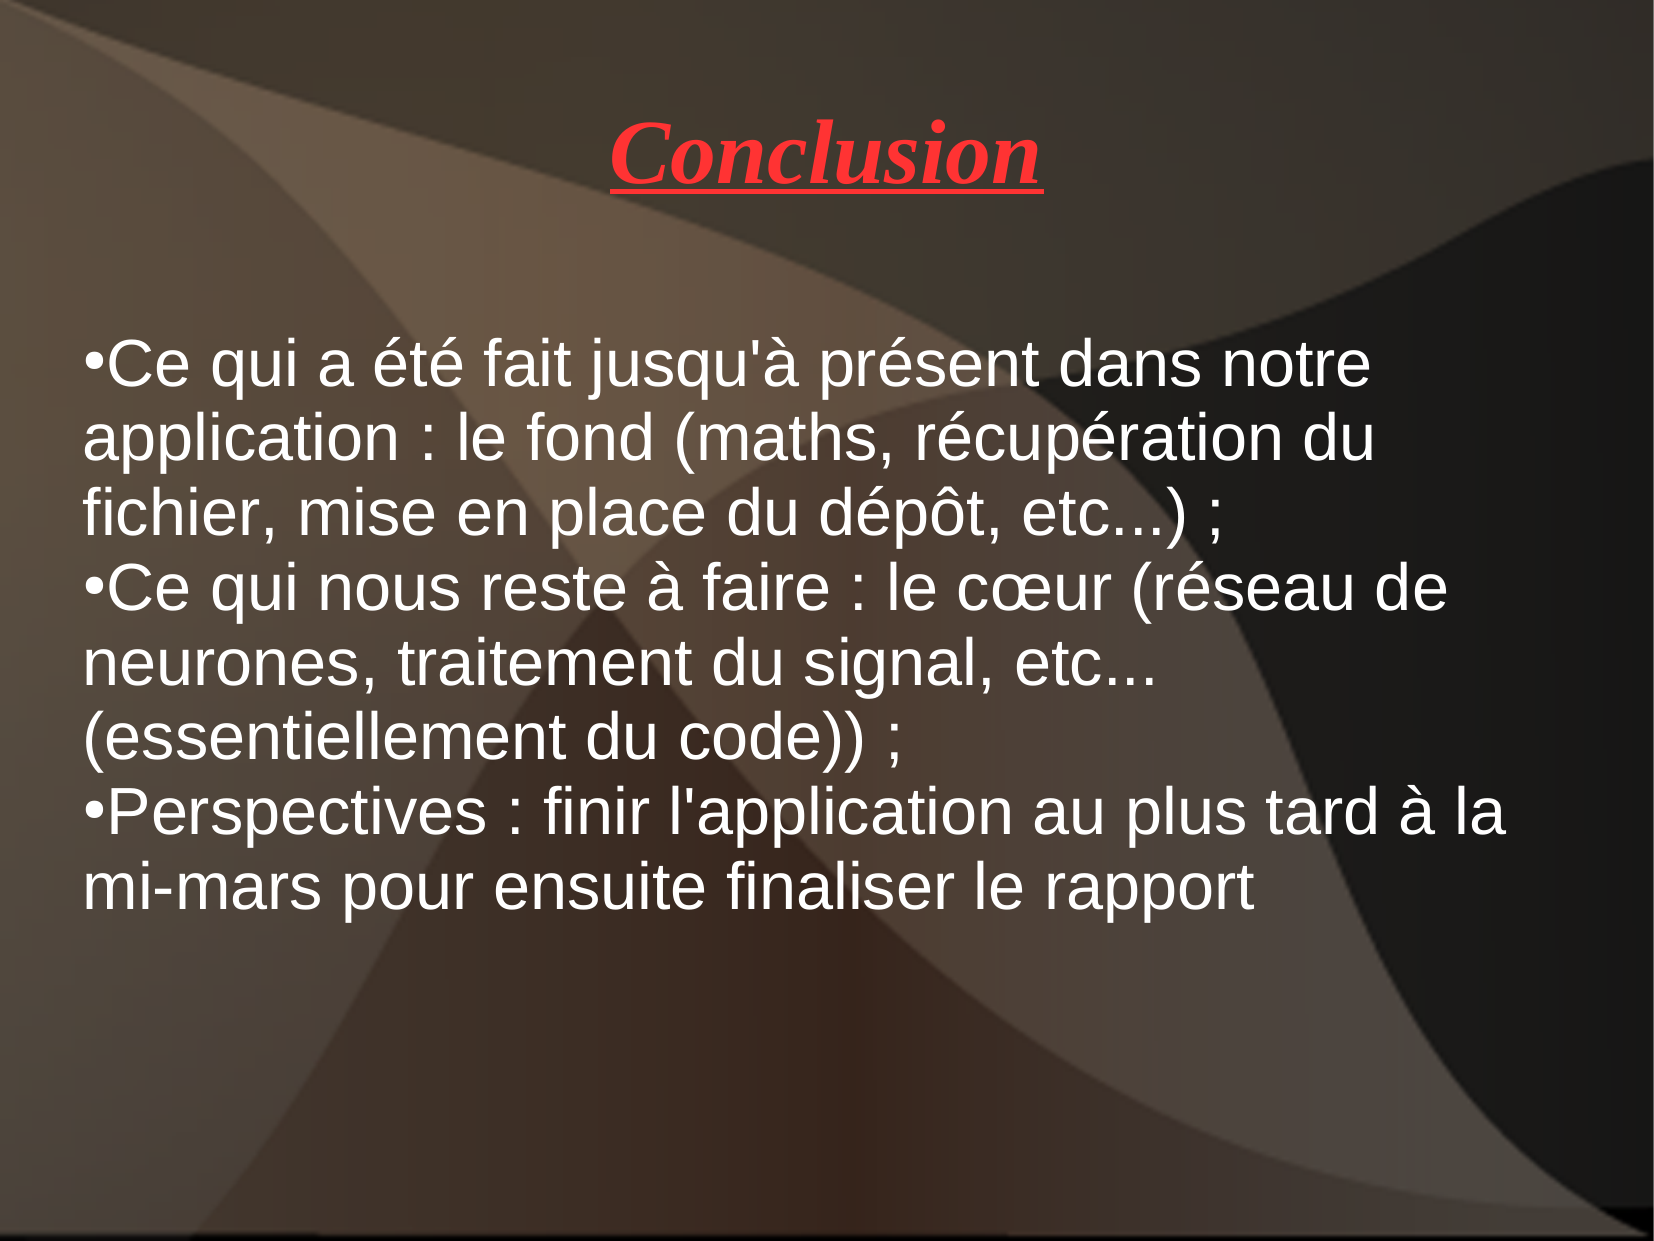

# Conclusion
Ce qui a été fait jusqu'à présent dans notre application : le fond (maths, récupération du fichier, mise en place du dépôt, etc...) ;
Ce qui nous reste à faire : le cœur (réseau de neurones, traitement du signal, etc... (essentiellement du code)) ;
Perspectives : finir l'application au plus tard à la mi-mars pour ensuite finaliser le rapport